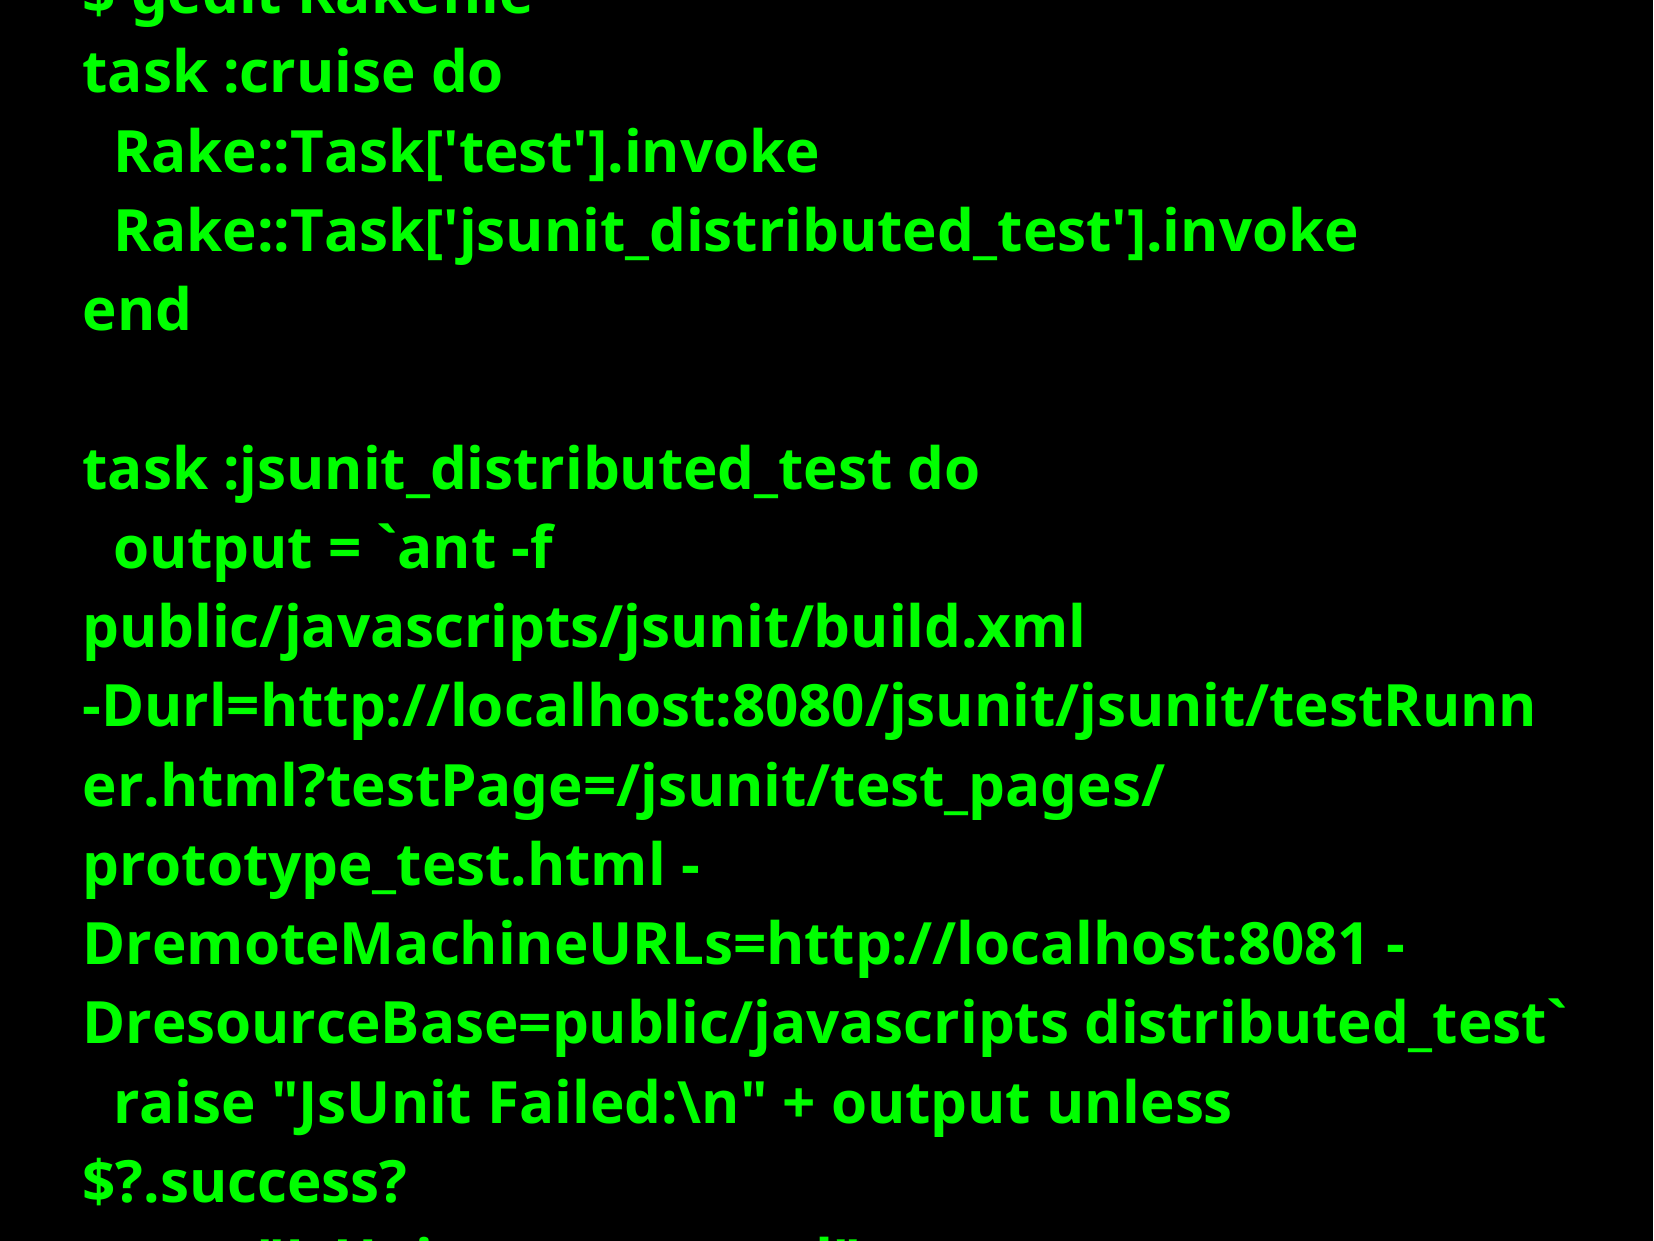

# Add jsunit task $ gedit Rakefile task :cruise do Rake::Task['test'].invoke Rake::Task['jsunit_distributed_test'].invoke end task :jsunit_distributed_test do output = `ant -f public/javascripts/jsunit/build.xml -Durl=http://localhost:8080/jsunit/jsunit/testRunner.html?testPage=/jsunit/test_pages/prototype_test.html -DremoteMachineURLs=http://localhost:8081 -DresourceBase=public/javascripts distributed_test` raise "JsUnit Failed:\n" + output unless $?.success? puts "JsUnit tests passed" end